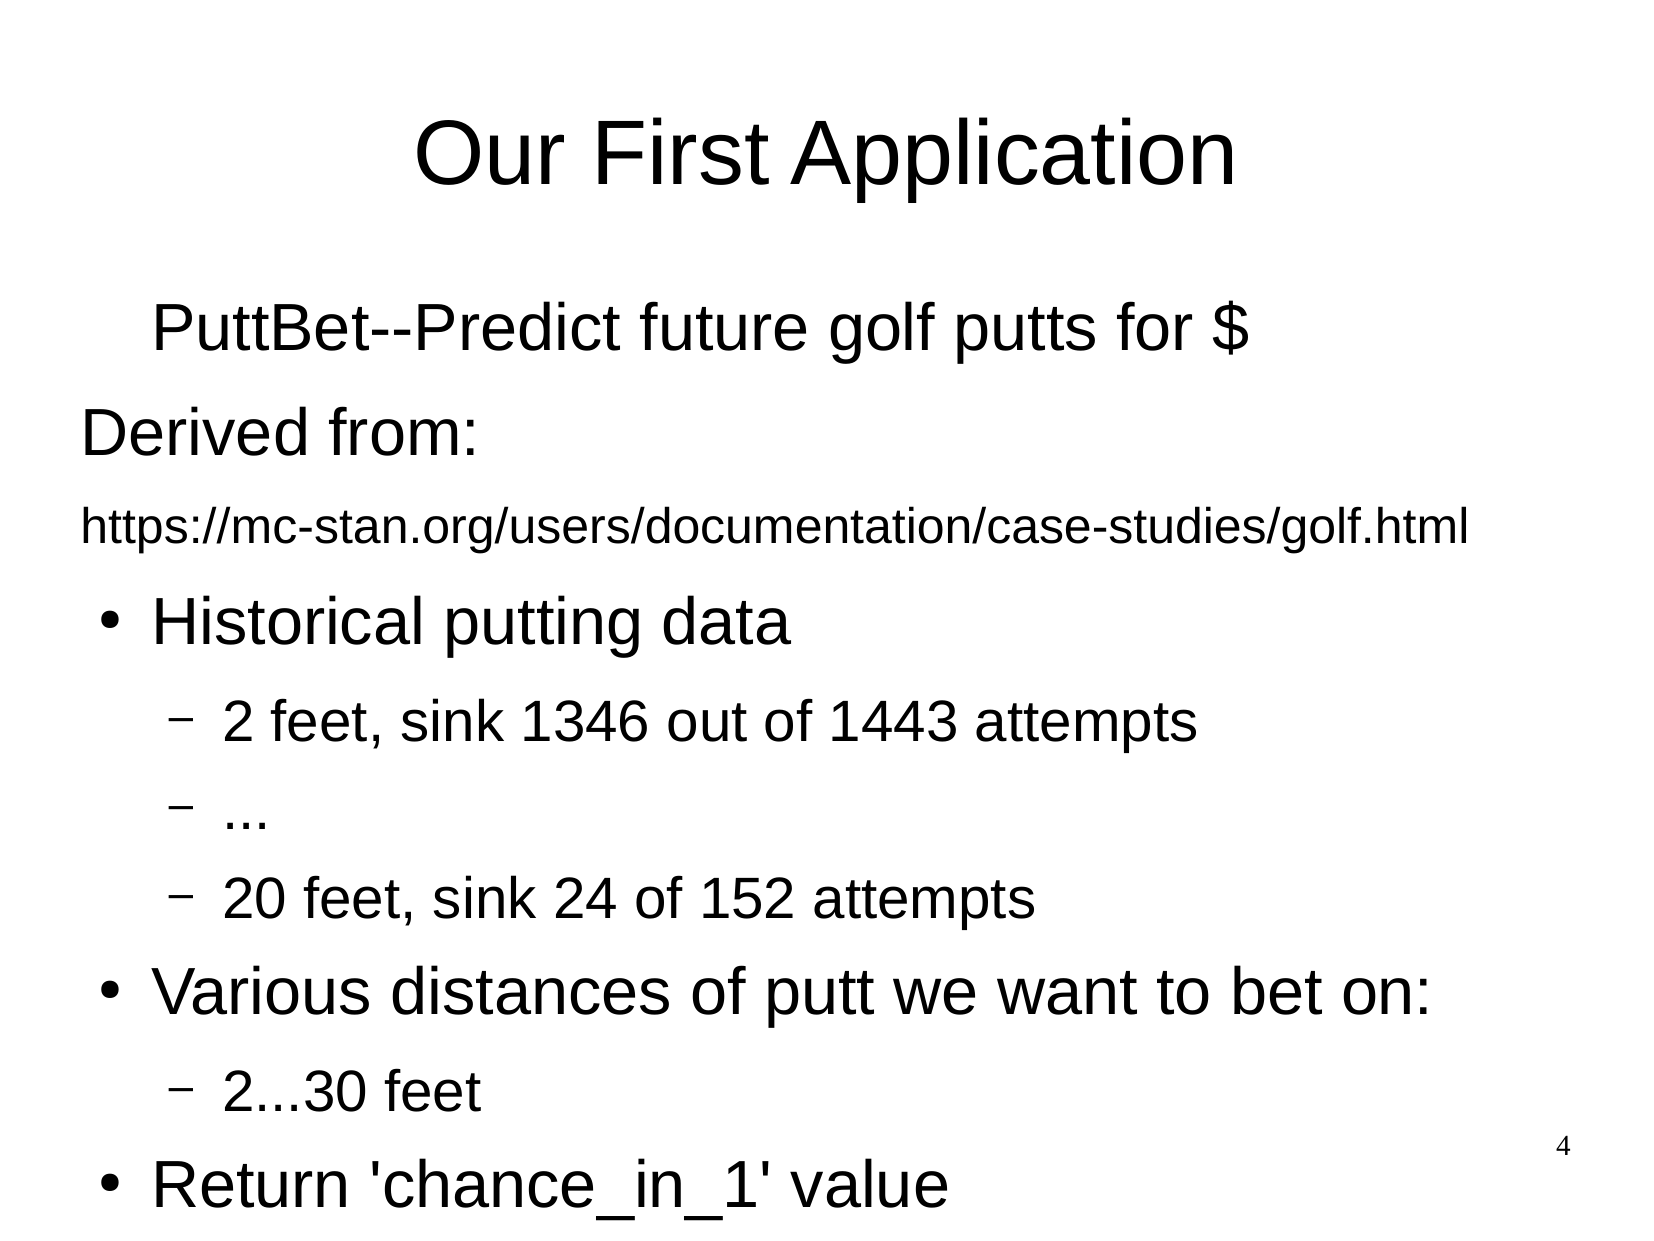

# Our First Application
PuttBet--Predict future golf putts for $
Derived from:
https://mc-stan.org/users/documentation/case-studies/golf.html
Historical putting data
2 feet, sink 1346 out of 1443 attempts
...
20 feet, sink 24 of 152 attempts
Various distances of putt we want to bet on:
2...30 feet
Return 'chance_in_1' value
4